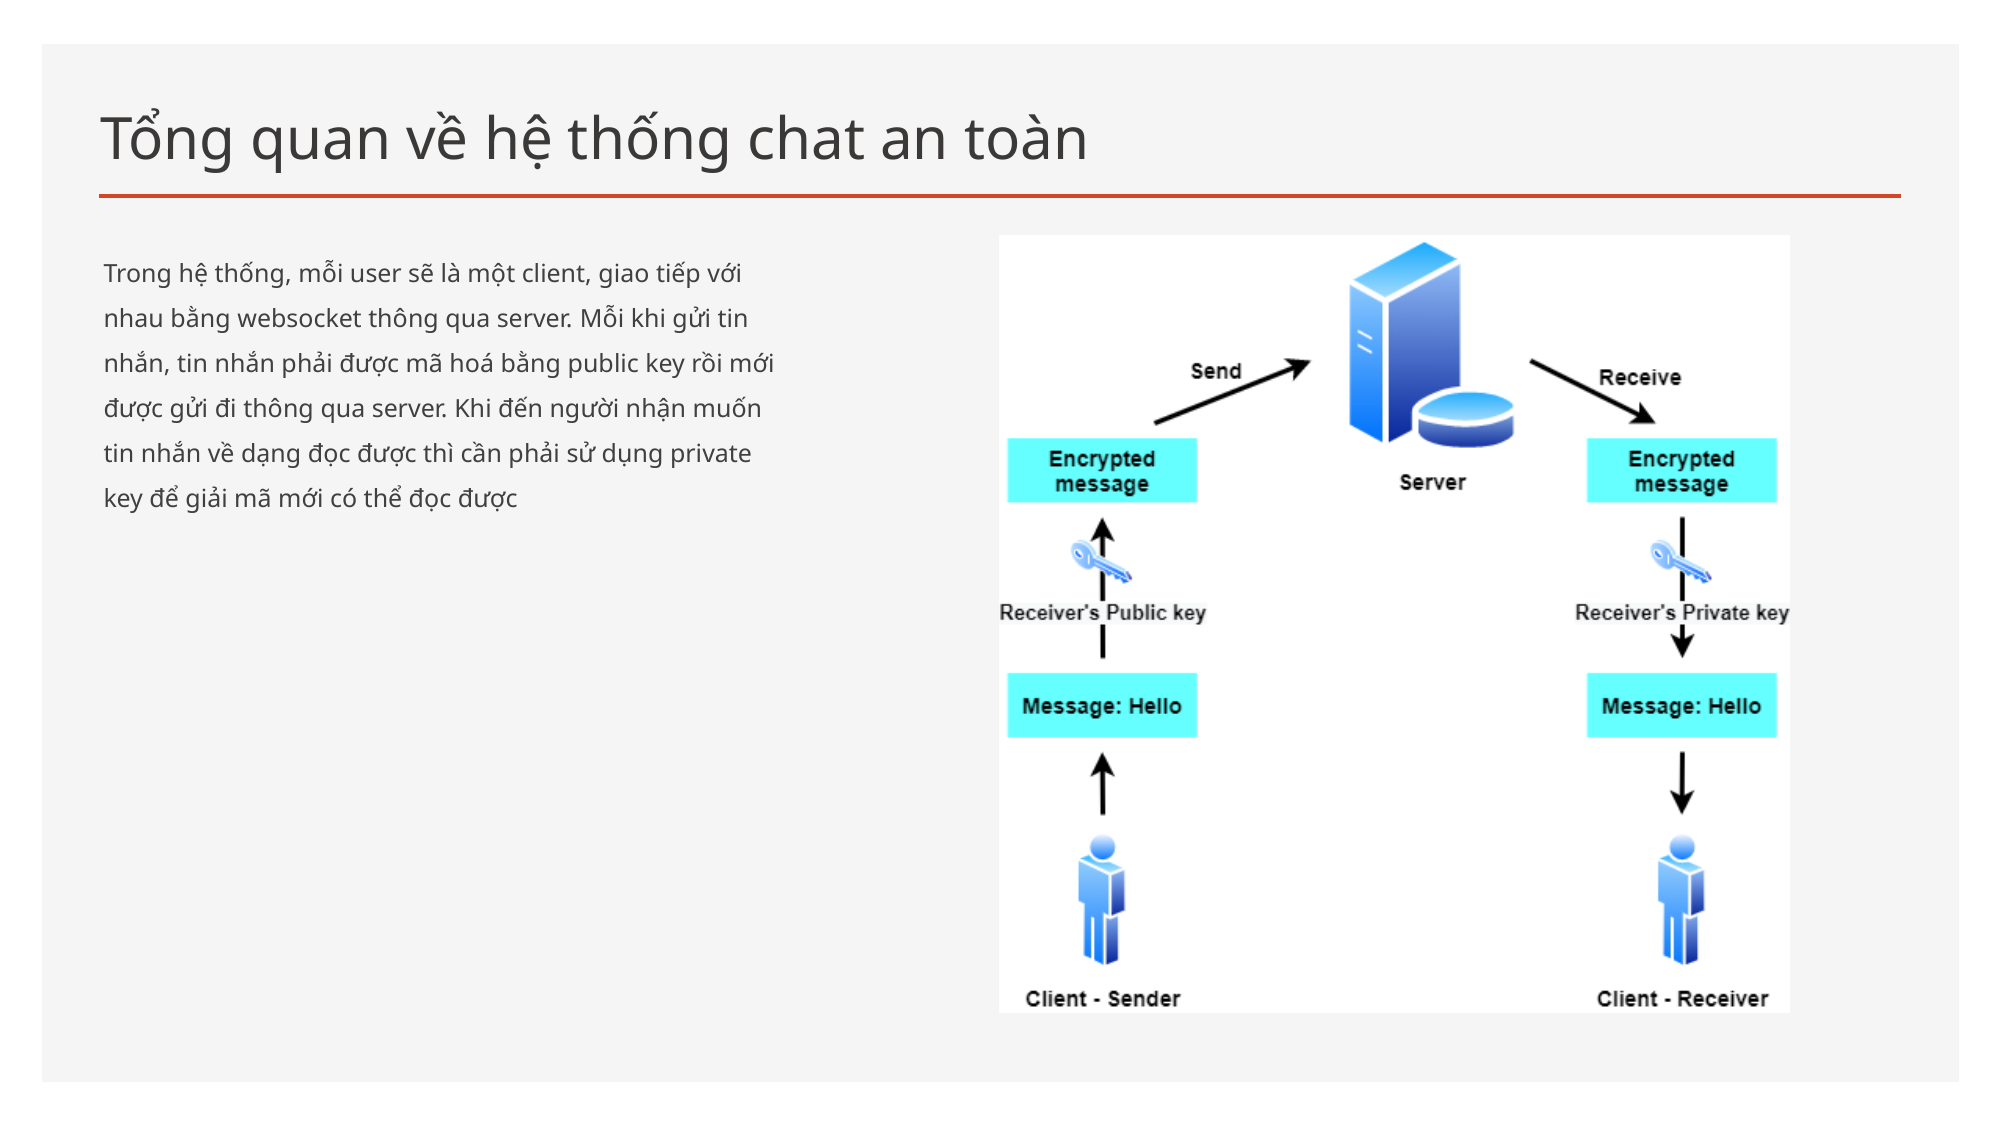

# Tổng quan về hệ thống chat an toàn
Trong hệ thống, mỗi user sẽ là một client, giao tiếp với nhau bằng websocket thông qua server. Mỗi khi gửi tin nhắn, tin nhắn phải được mã hoá bằng public key rồi mới được gửi đi thông qua server. Khi đến người nhận muốn tin nhắn về dạng đọc được thì cần phải sử dụng private key để giải mã mới có thể đọc được